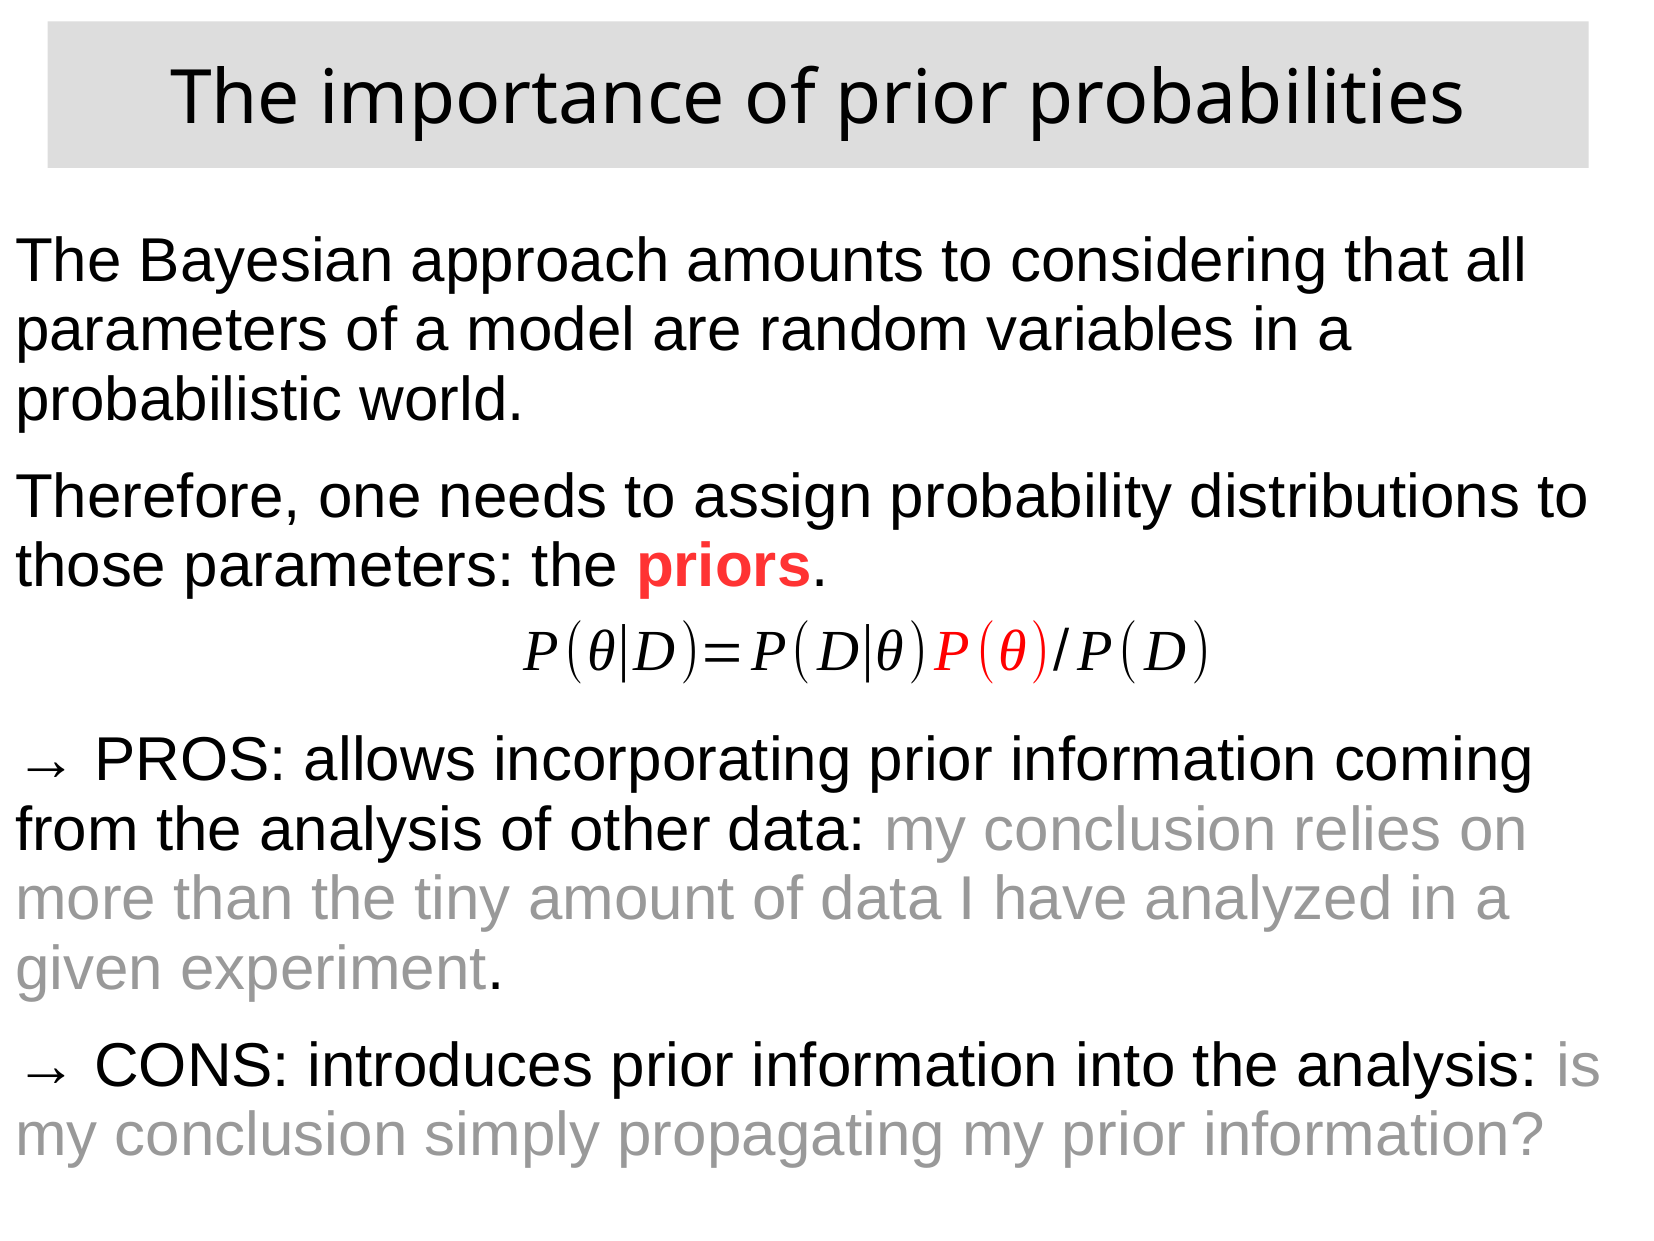

# The importance of prior probabilities
The Bayesian approach amounts to considering that all parameters of a model are random variables in a probabilistic world.
Therefore, one needs to assign probability distributions to those parameters: the priors.
→ PROS: allows incorporating prior information coming from the analysis of other data: my conclusion relies on more than the tiny amount of data I have analyzed in a given experiment.
→ CONS: introduces prior information into the analysis: is my conclusion simply propagating my prior information?